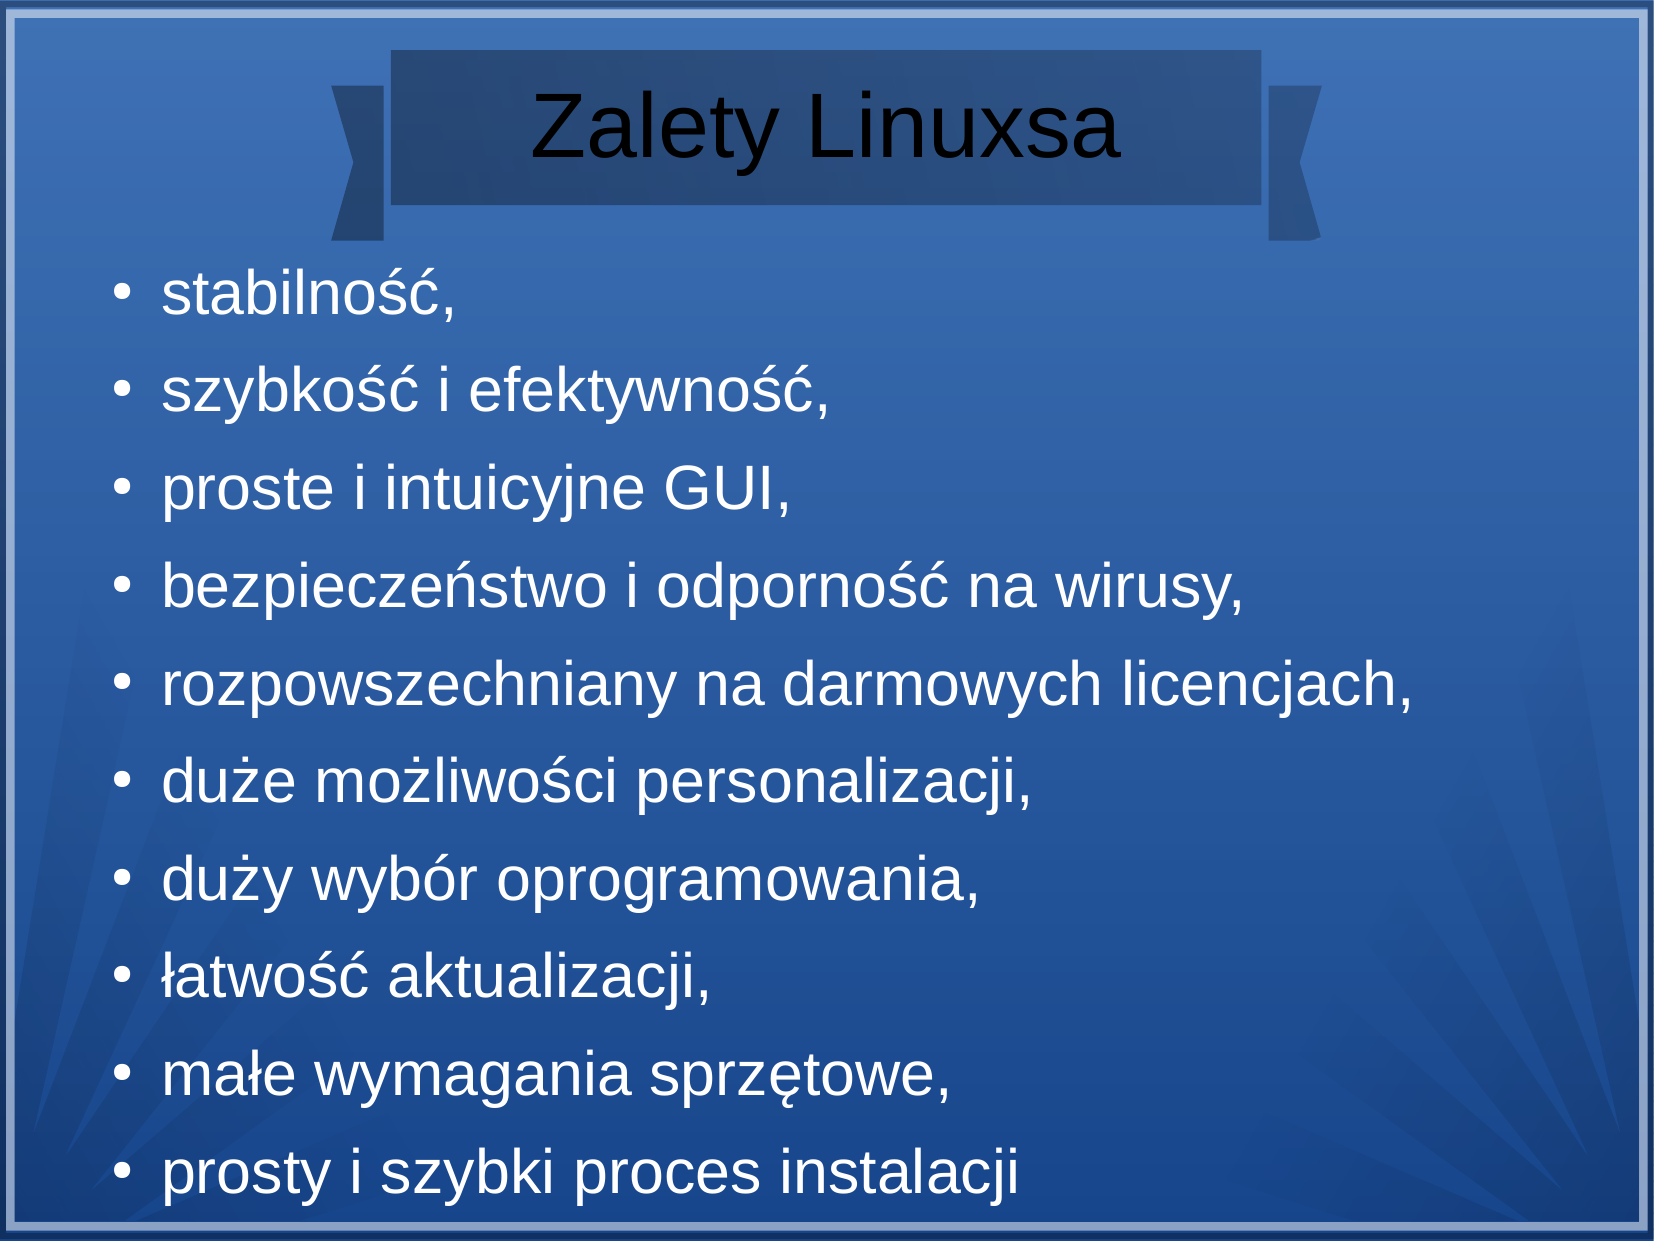

# Zalety Linuxsa
stabilność,
szybkość i efektywność,
proste i intuicyjne GUI,
bezpieczeństwo i odporność na wirusy,
rozpowszechniany na darmowych licencjach,
duże możliwości personalizacji,
duży wybór oprogramowania,
łatwość aktualizacji,
małe wymagania sprzętowe,
prosty i szybki proces instalacji